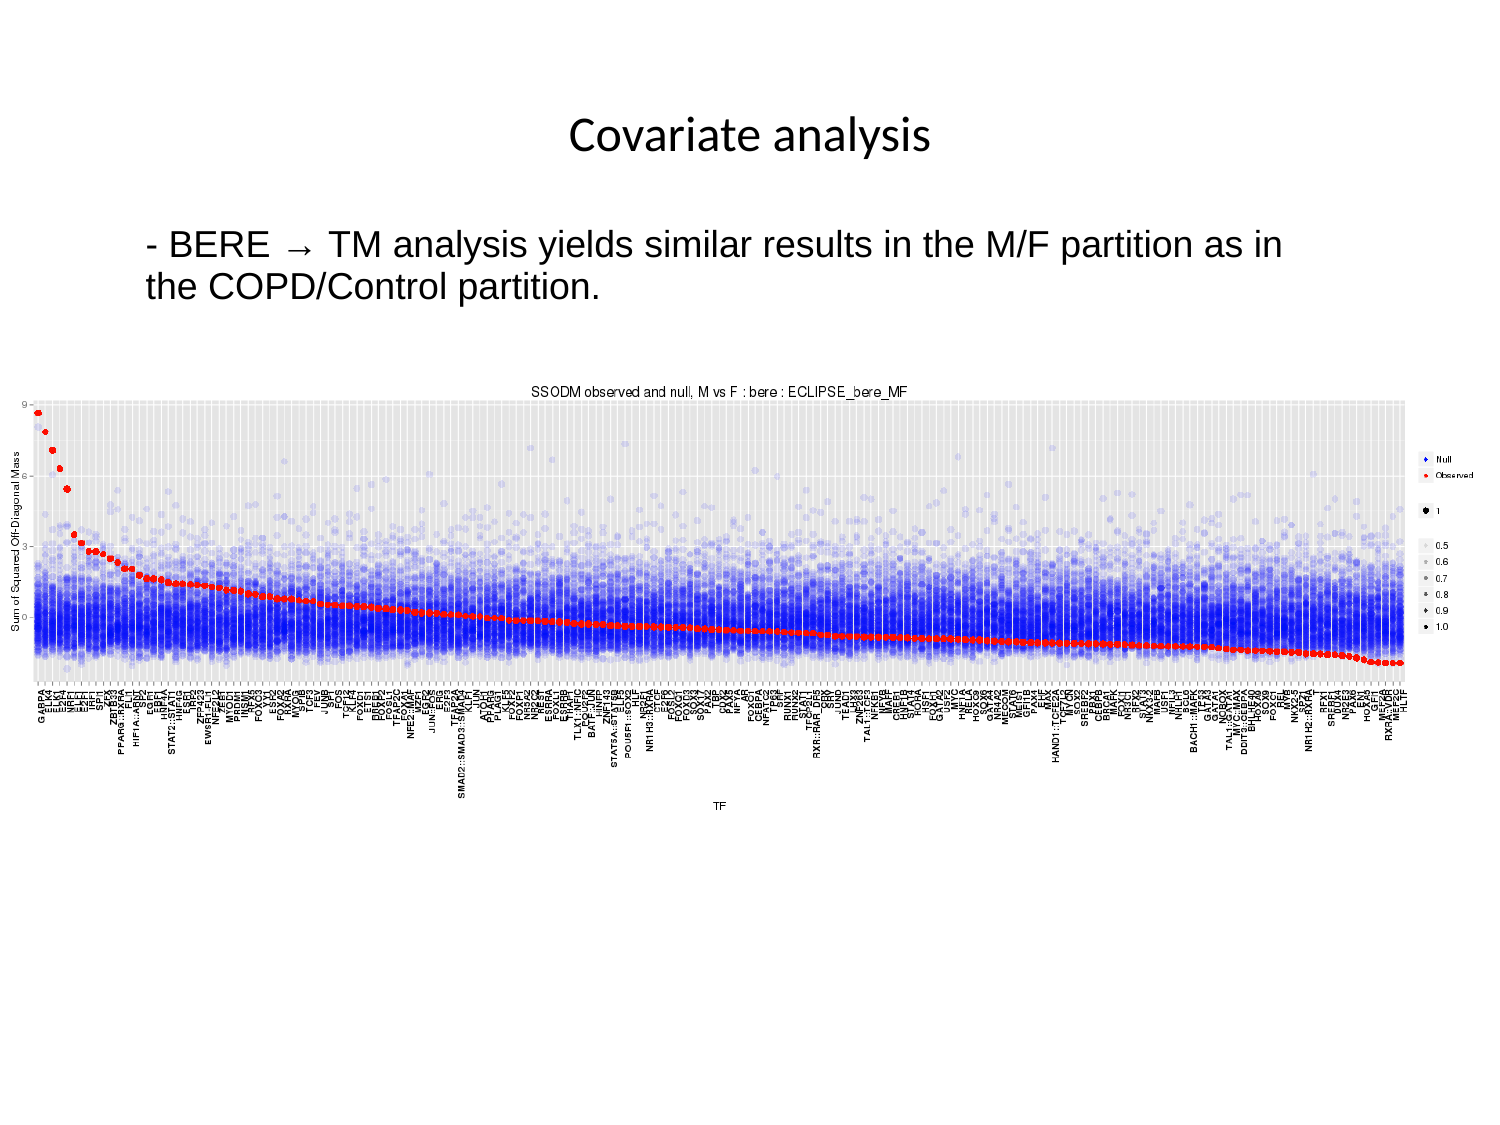

# Covariate analysis
- BERE → TM analysis yields similar results in the M/F partition as in the COPD/Control partition.